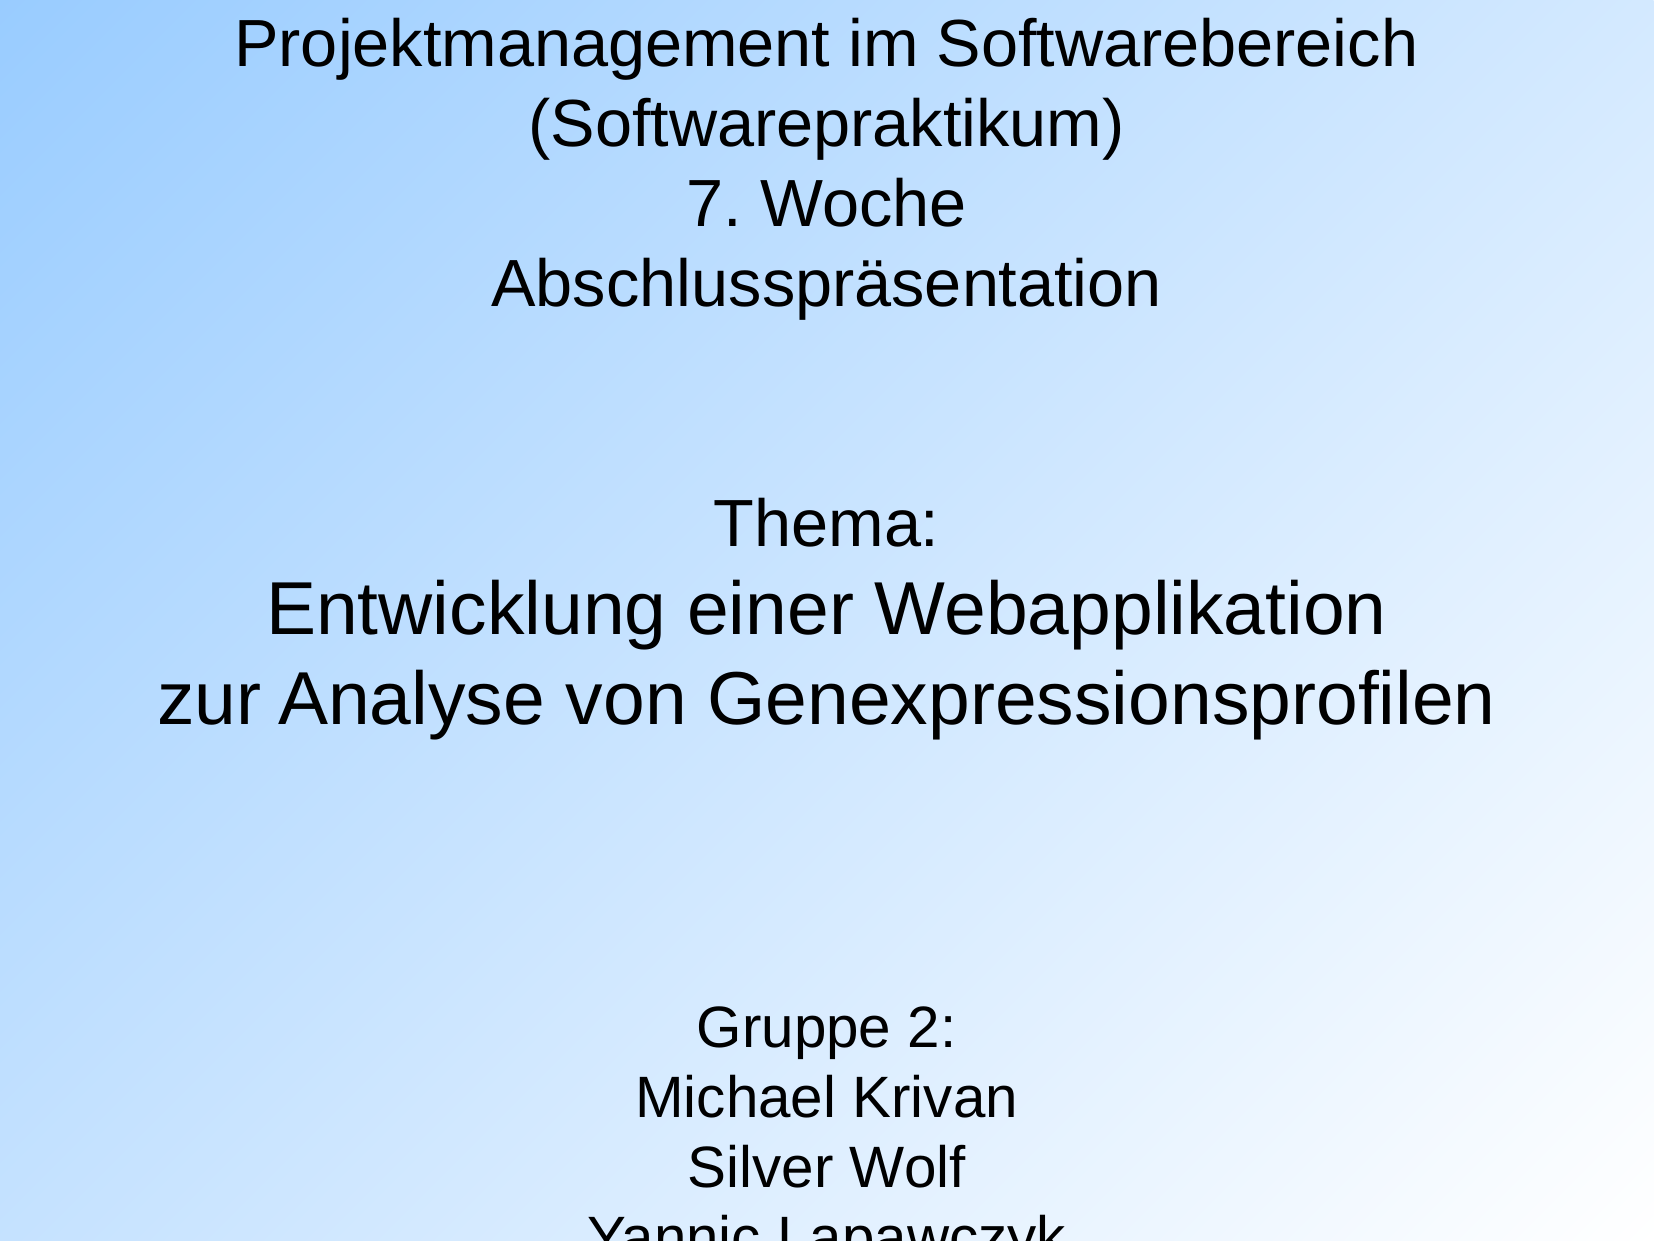

# Projektmanagement im Softwarebereich (Softwarepraktikum) 7. Woche Abschlusspräsentation Thema: Entwicklung einer Webapplikation zur Analyse von Genexpressionsprofilen Gruppe 2: Michael Krivan Silver Wolf Yannic Lapawczyk